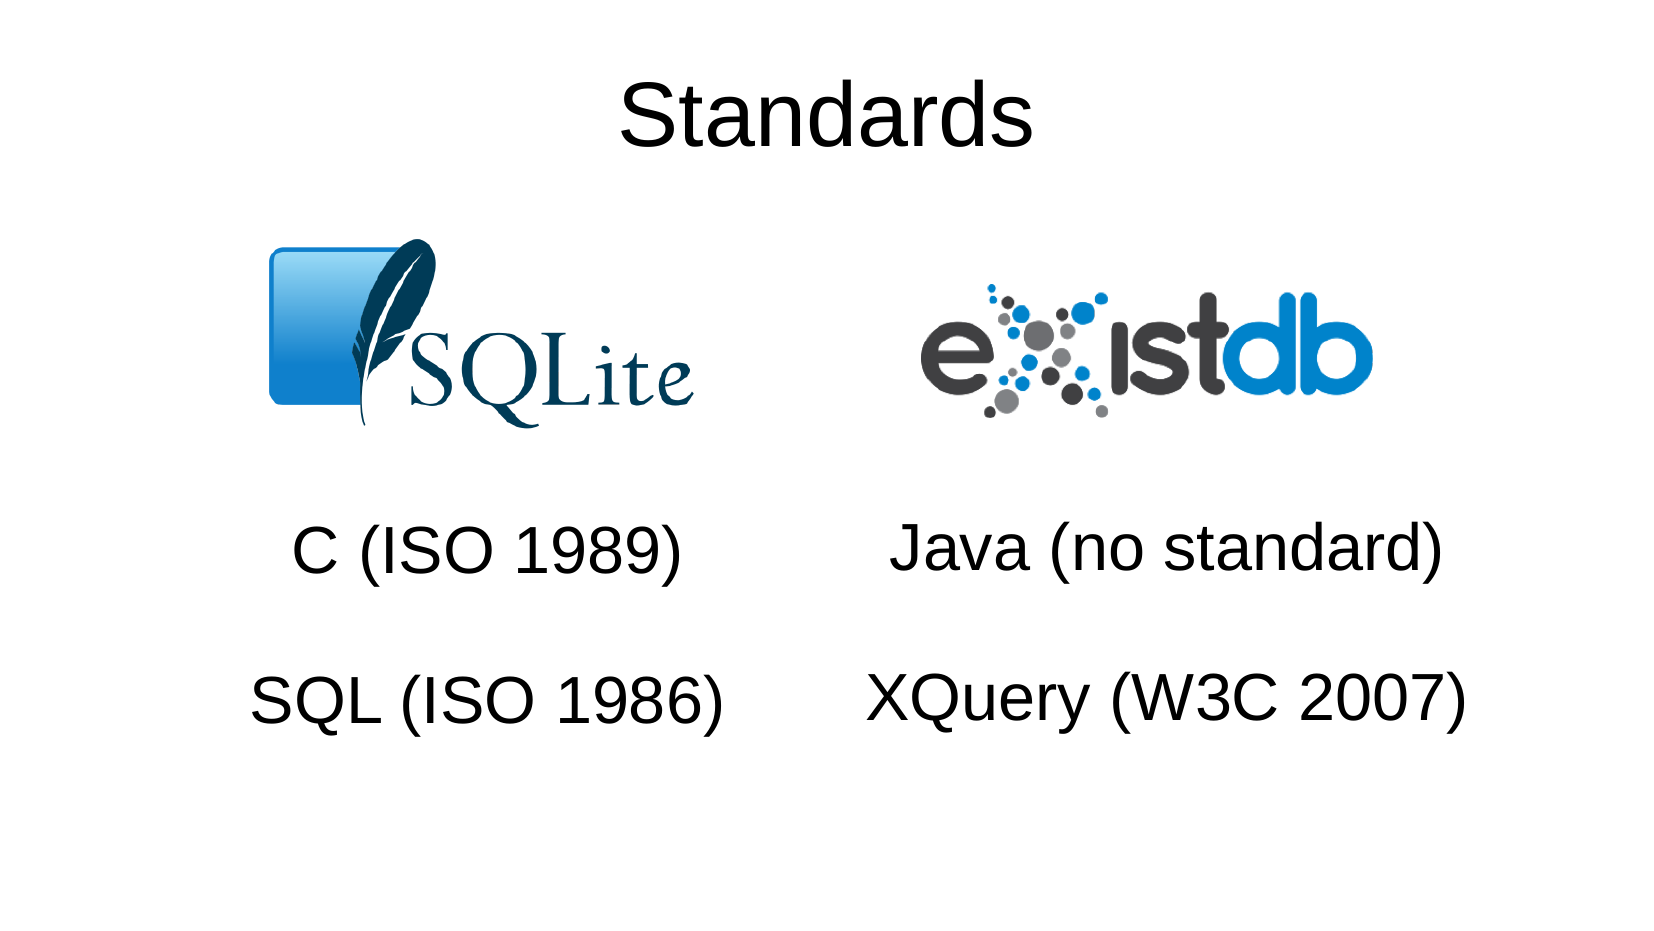

# Standards
C (ISO 1989)
SQL (ISO 1986)
Java (no standard)
XQuery (W3C 2007)